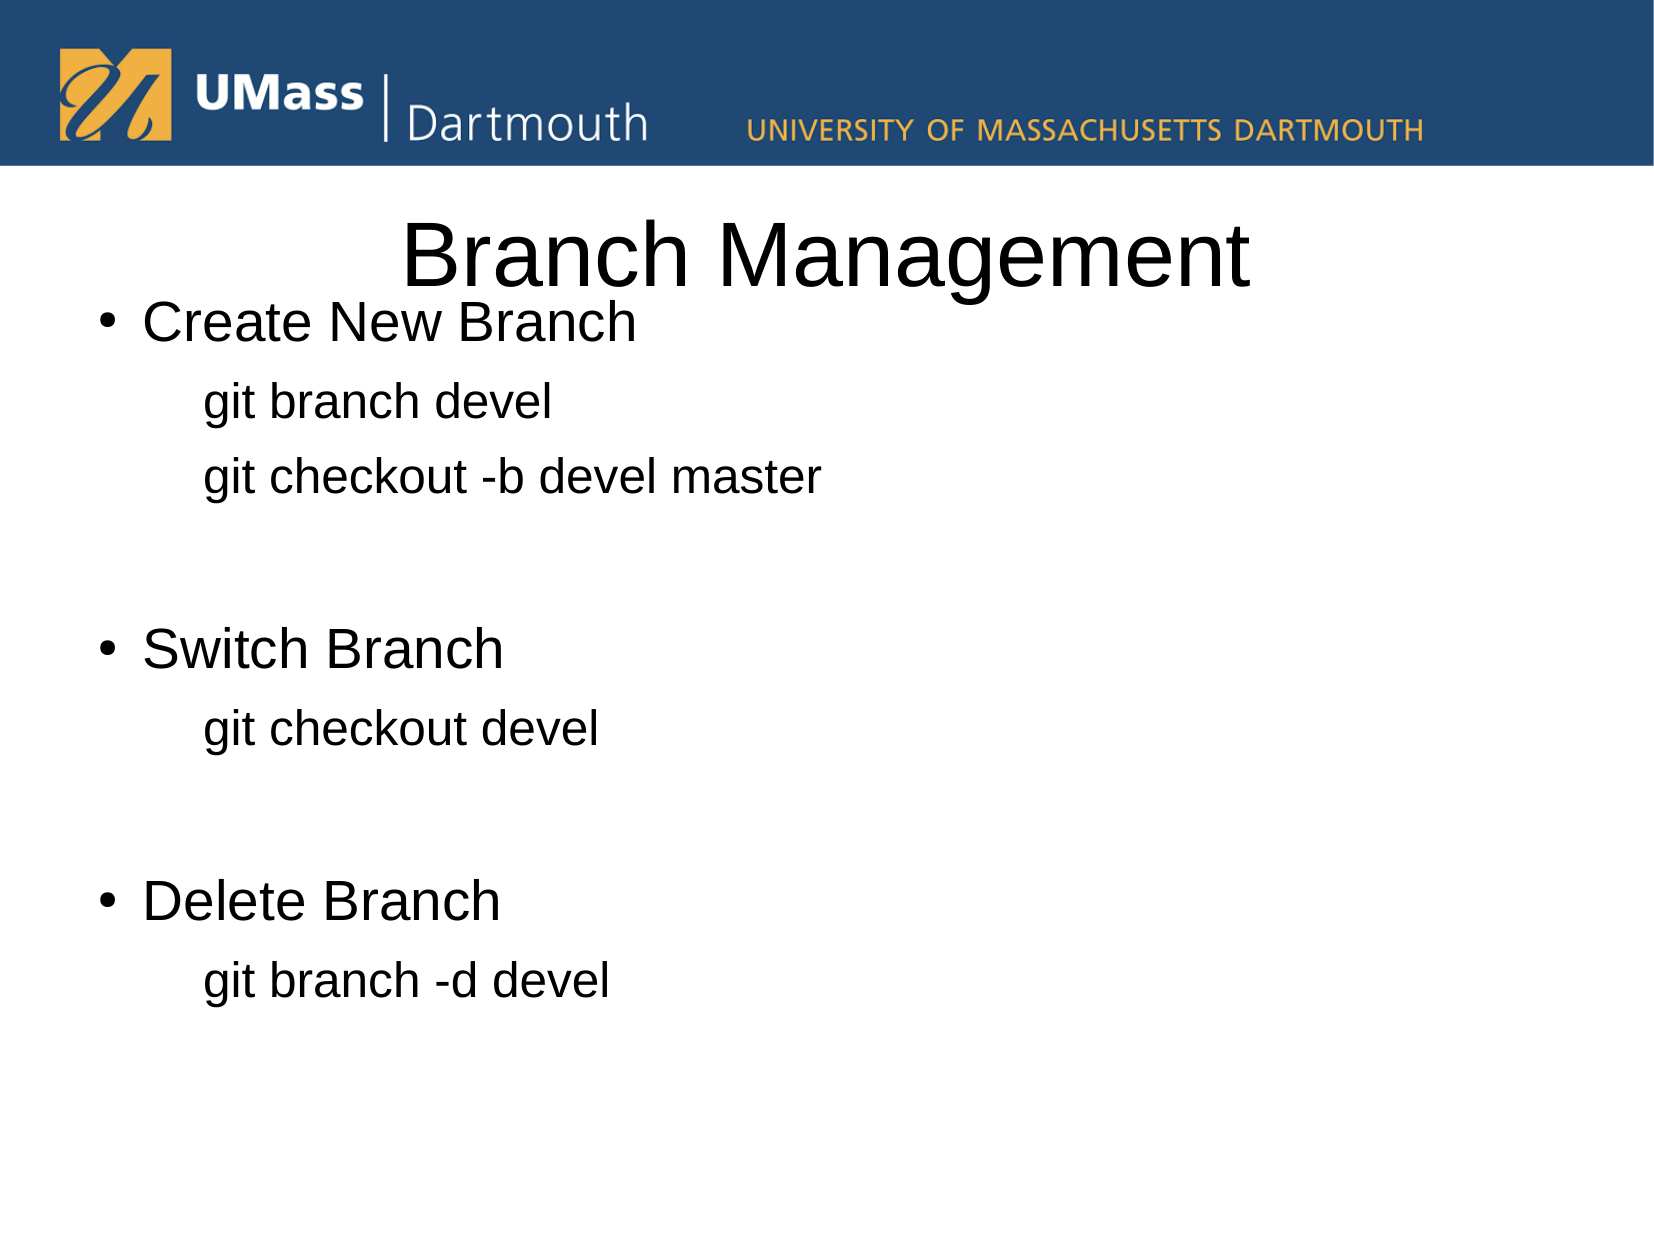

# Branch Management
Create New Branch
git branch devel
git checkout -b devel master
Switch Branch
git checkout devel
Delete Branch
git branch -d devel